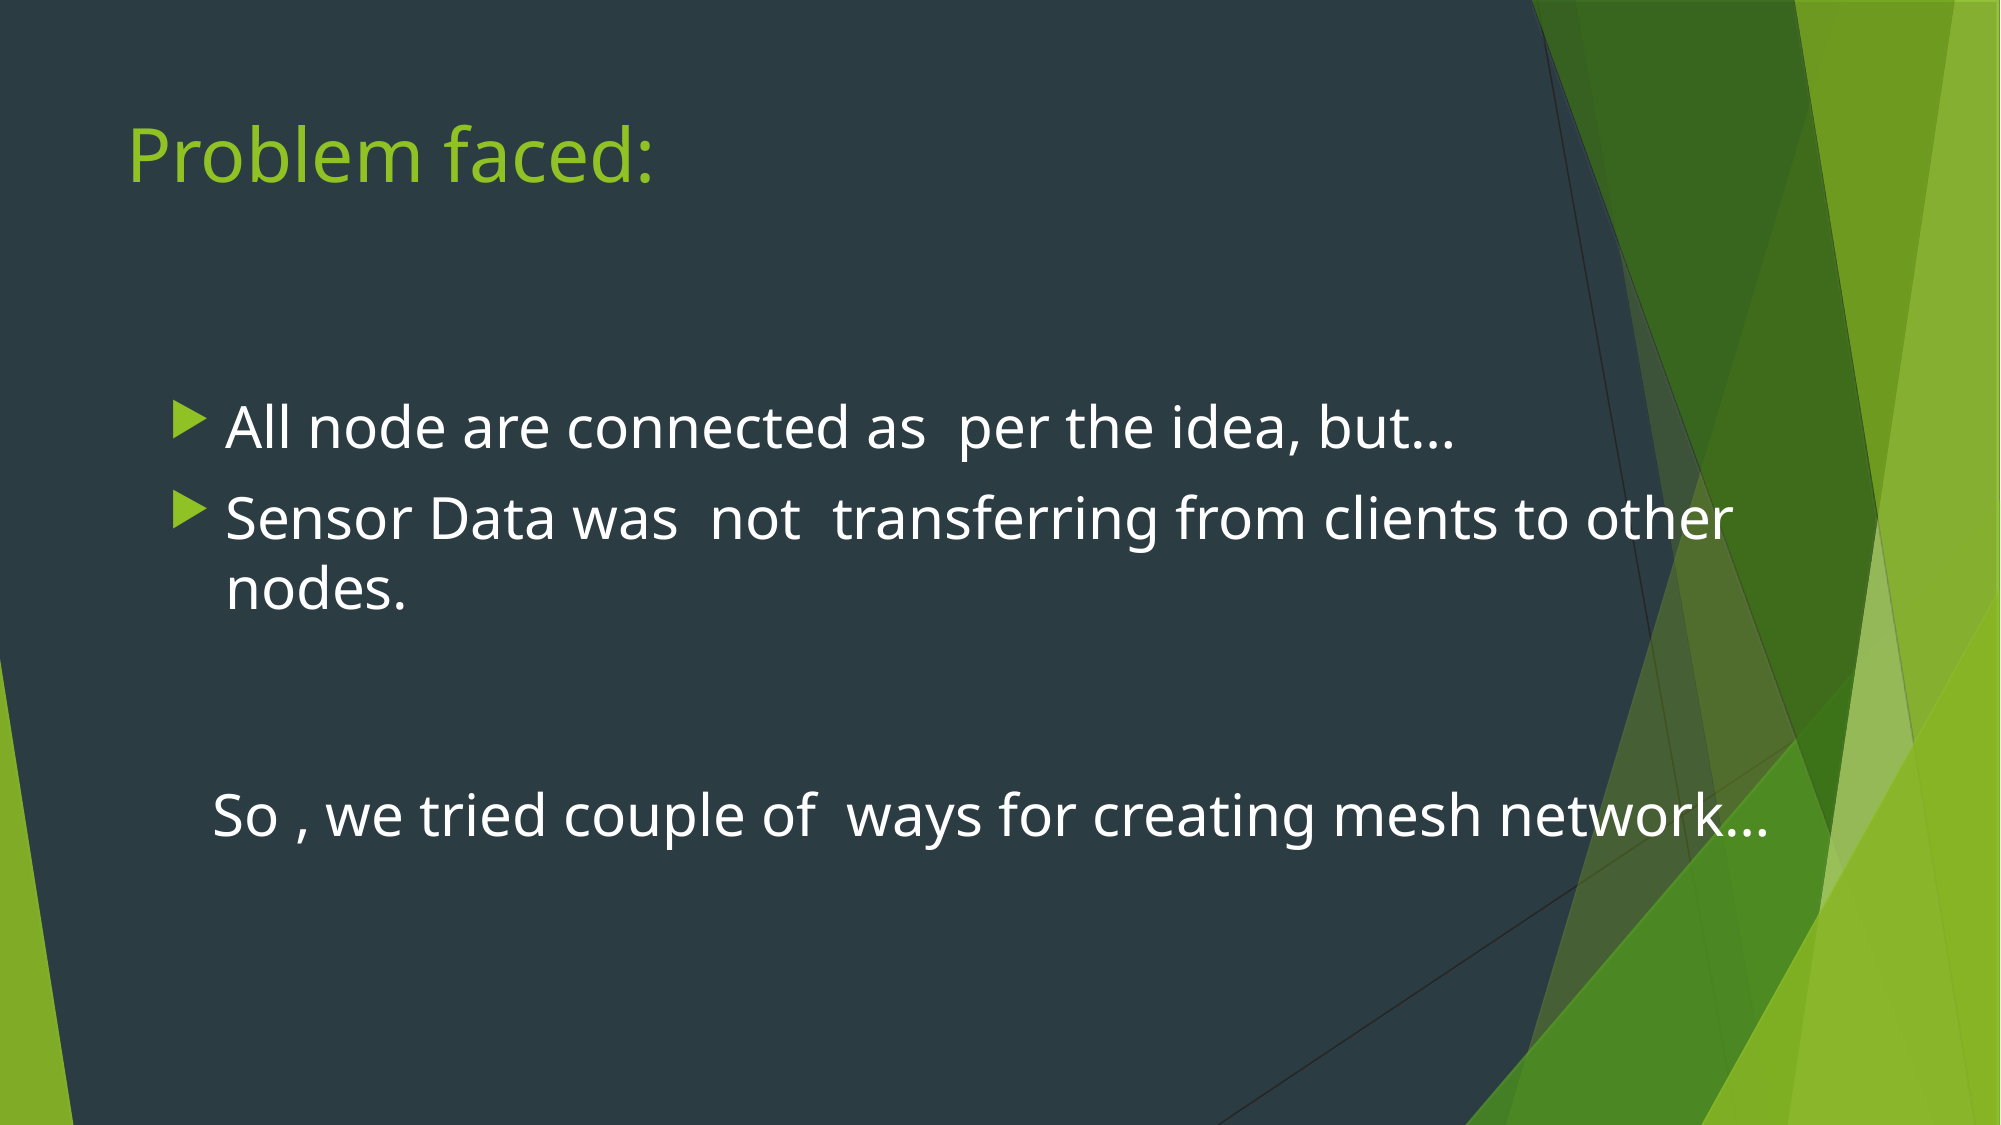

# Problem faced:
All node are connected as per the idea, but…
Sensor Data was not transferring from clients to other nodes.
So , we tried couple of ways for creating mesh network…